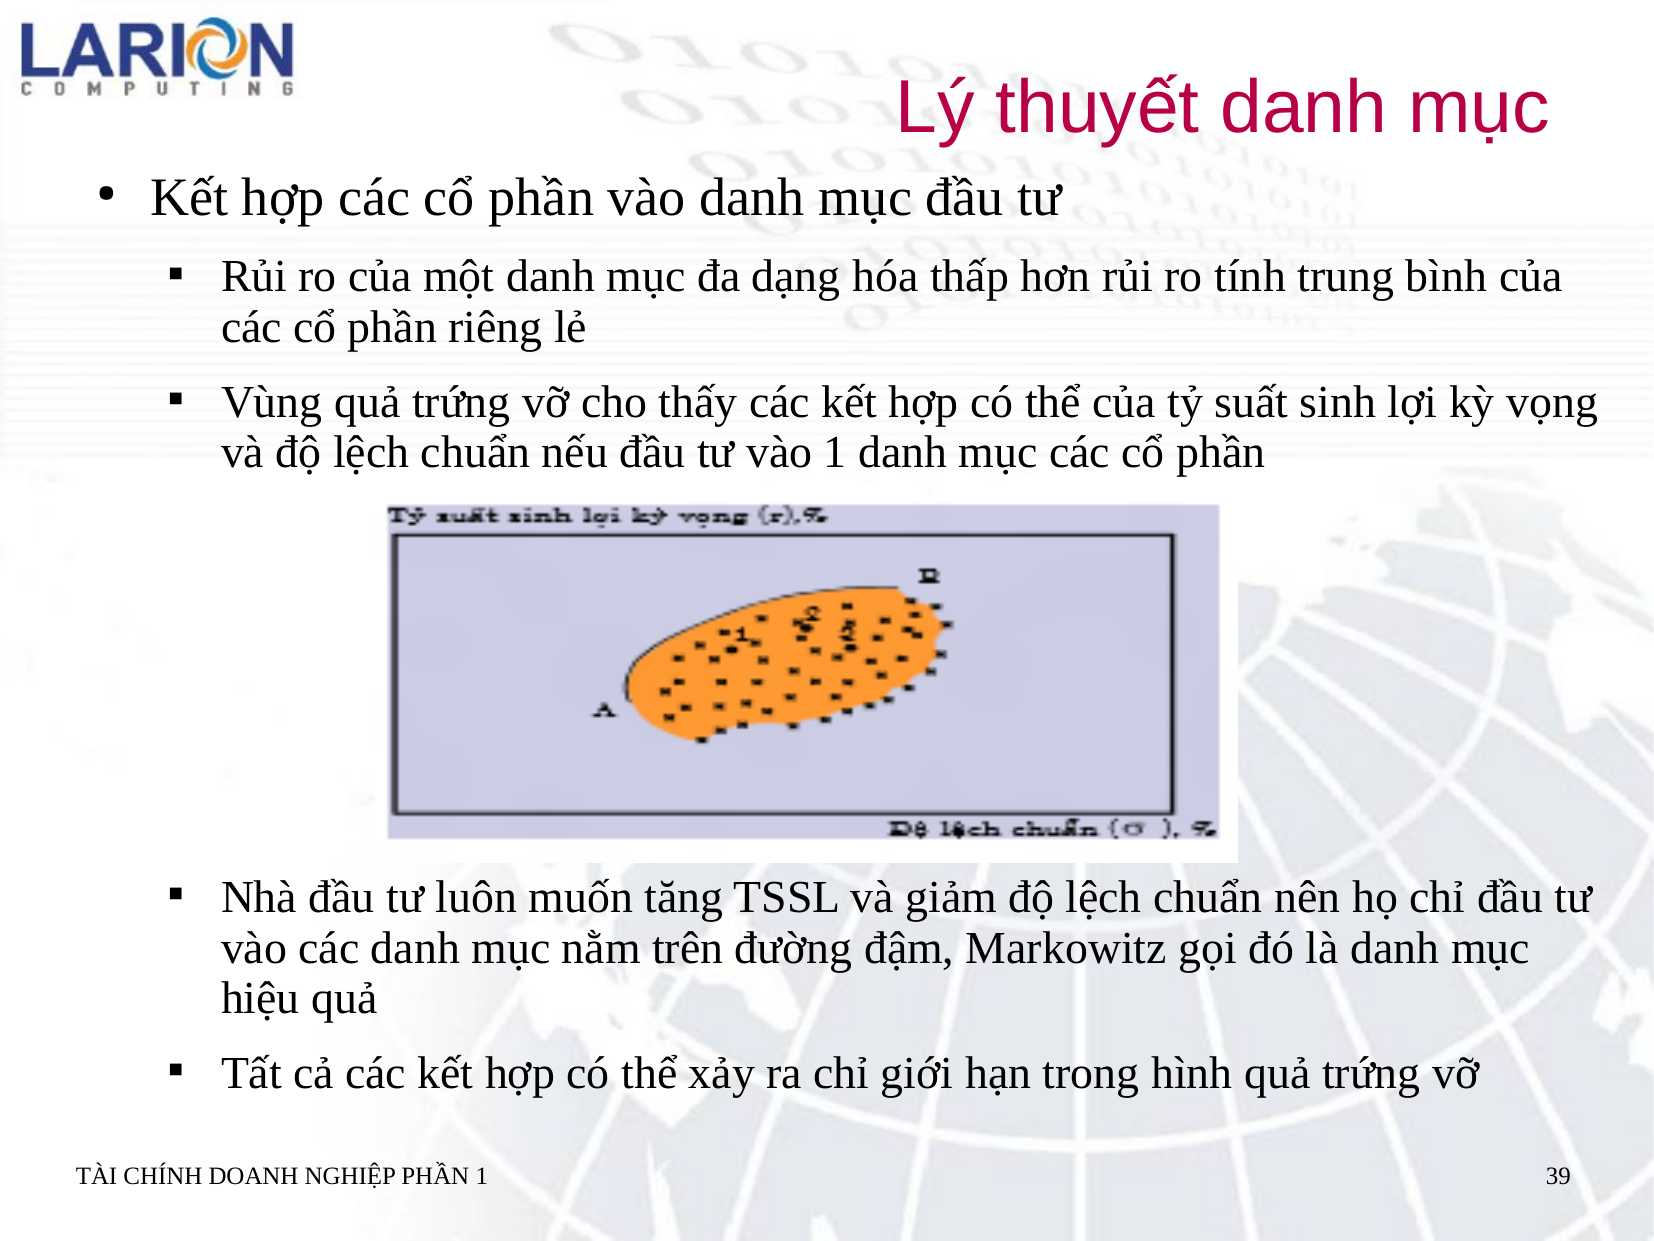

# Lý thuyết danh mục
Kết hợp các cổ phần vào danh mục đầu tư
Rủi ro của một danh mục đa dạng hóa thấp hơn rủi ro tính trung bình của các cổ phần riêng lẻ
Vùng quả trứng vỡ cho thấy các kết hợp có thể của tỷ suất sinh lợi kỳ vọng và độ lệch chuẩn nếu đầu tư vào 1 danh mục các cổ phần
Nhà đầu tư luôn muốn tăng TSSL và giảm độ lệch chuẩn nên họ chỉ đầu tư vào các danh mục nằm trên đường đậm, Markowitz gọi đó là danh mục hiệu quả
Tất cả các kết hợp có thể xảy ra chỉ giới hạn trong hình quả trứng vỡ
TÀI CHÍNH DOANH NGHIỆP PHẦN 1
39